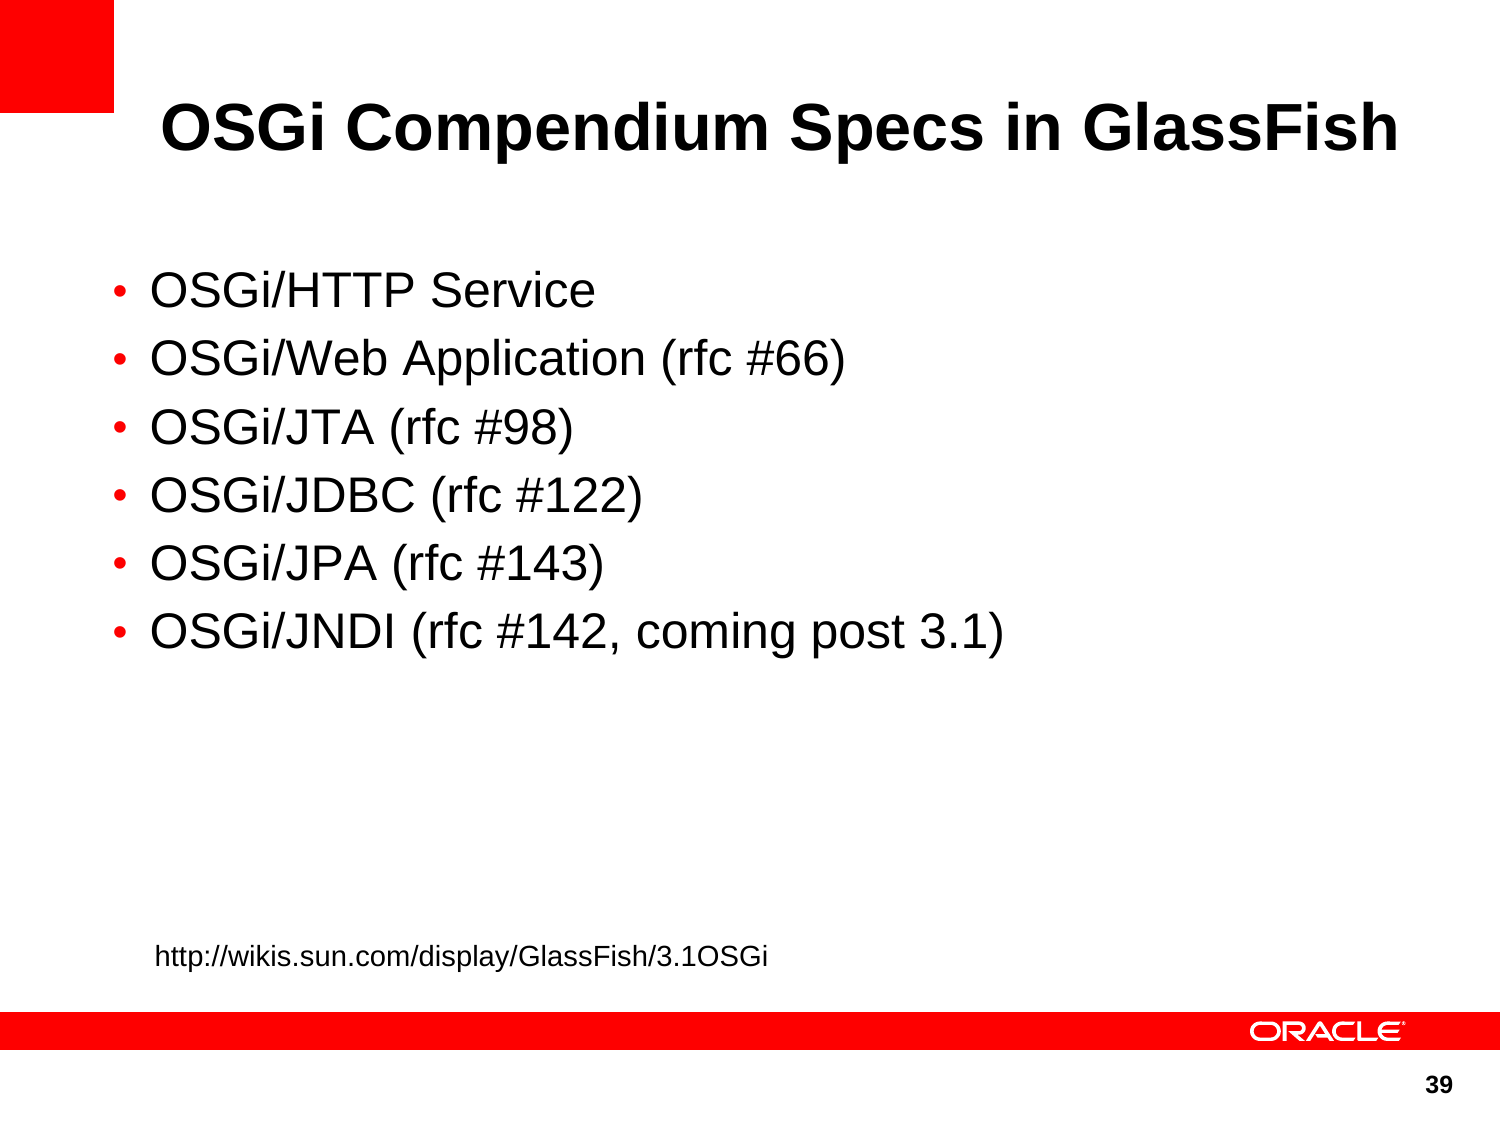

# OSGi Compendium Specs in GlassFish
OSGi/HTTP Service
OSGi/Web Application (rfc #66)
OSGi/JTA (rfc #98)
OSGi/JDBC (rfc #122)
OSGi/JPA (rfc #143)
OSGi/JNDI (rfc #142, coming post 3.1)
http://wikis.sun.com/display/GlassFish/3.1OSGi